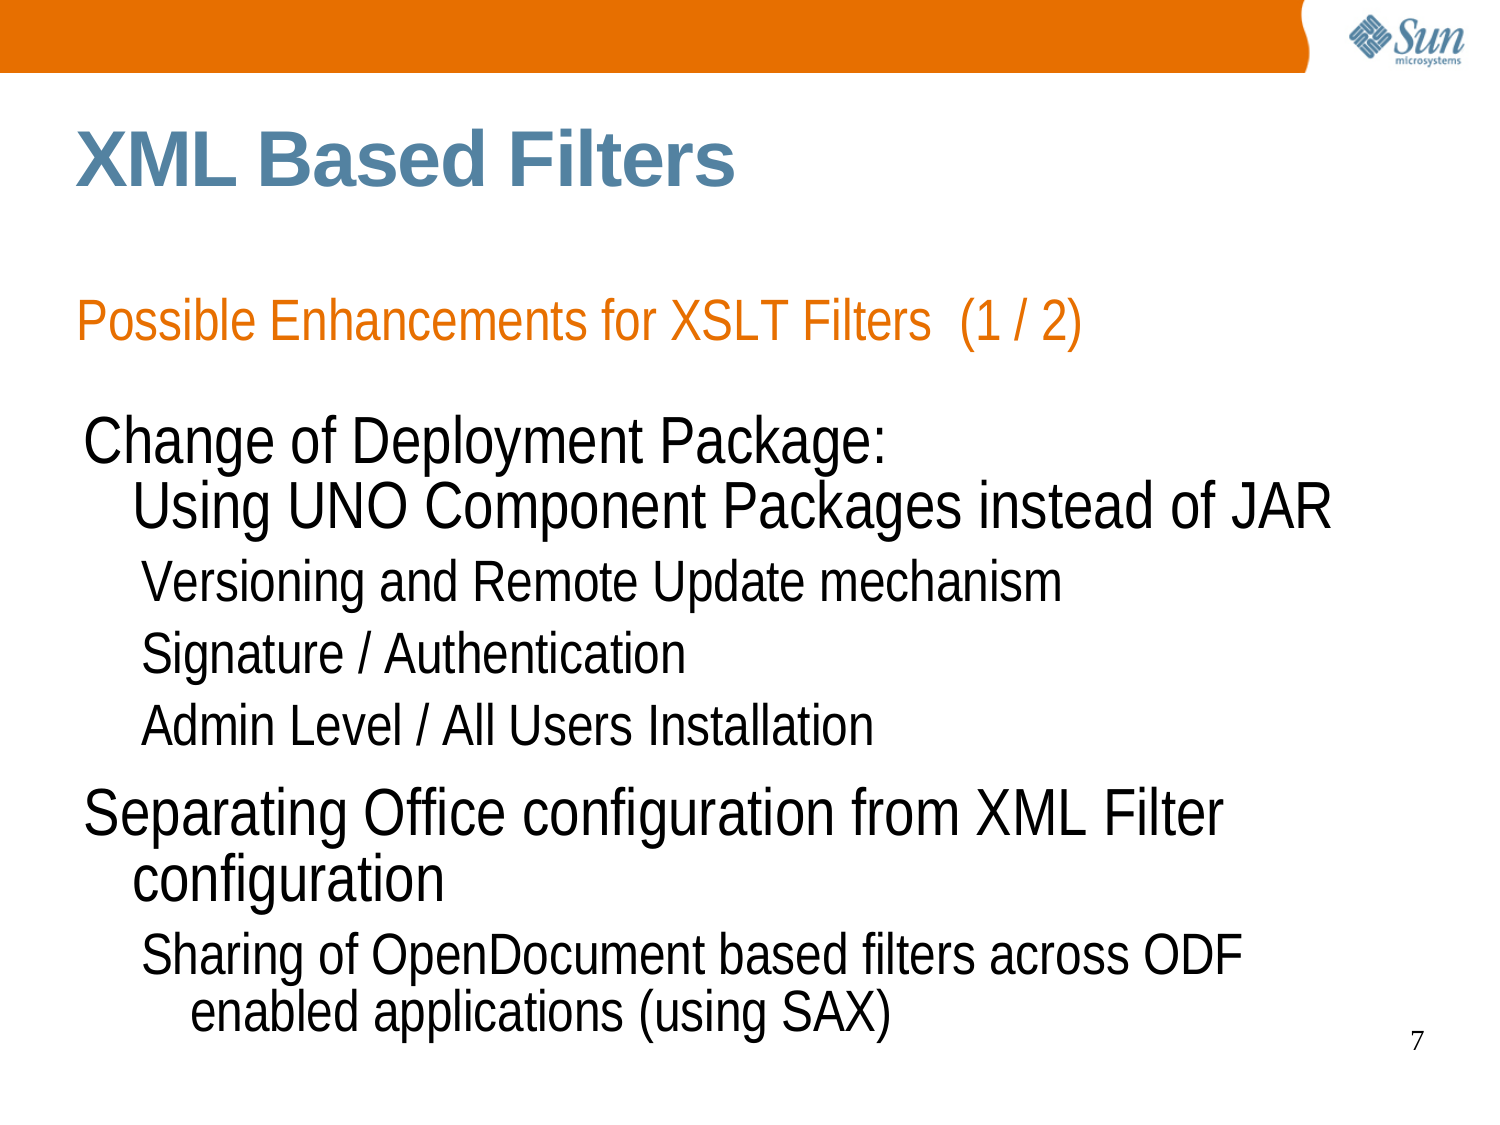

XML Based Filters
Possible Enhancements for XSLT Filters (1 / 2)
# Change of Deployment Package: Using UNO Component Packages instead of JAR
Versioning and Remote Update mechanism
Signature / Authentication
Admin Level / All Users Installation
Separating Office configuration from XML Filter configuration
Sharing of OpenDocument based filters across ODF enabled applications (using SAX)
7